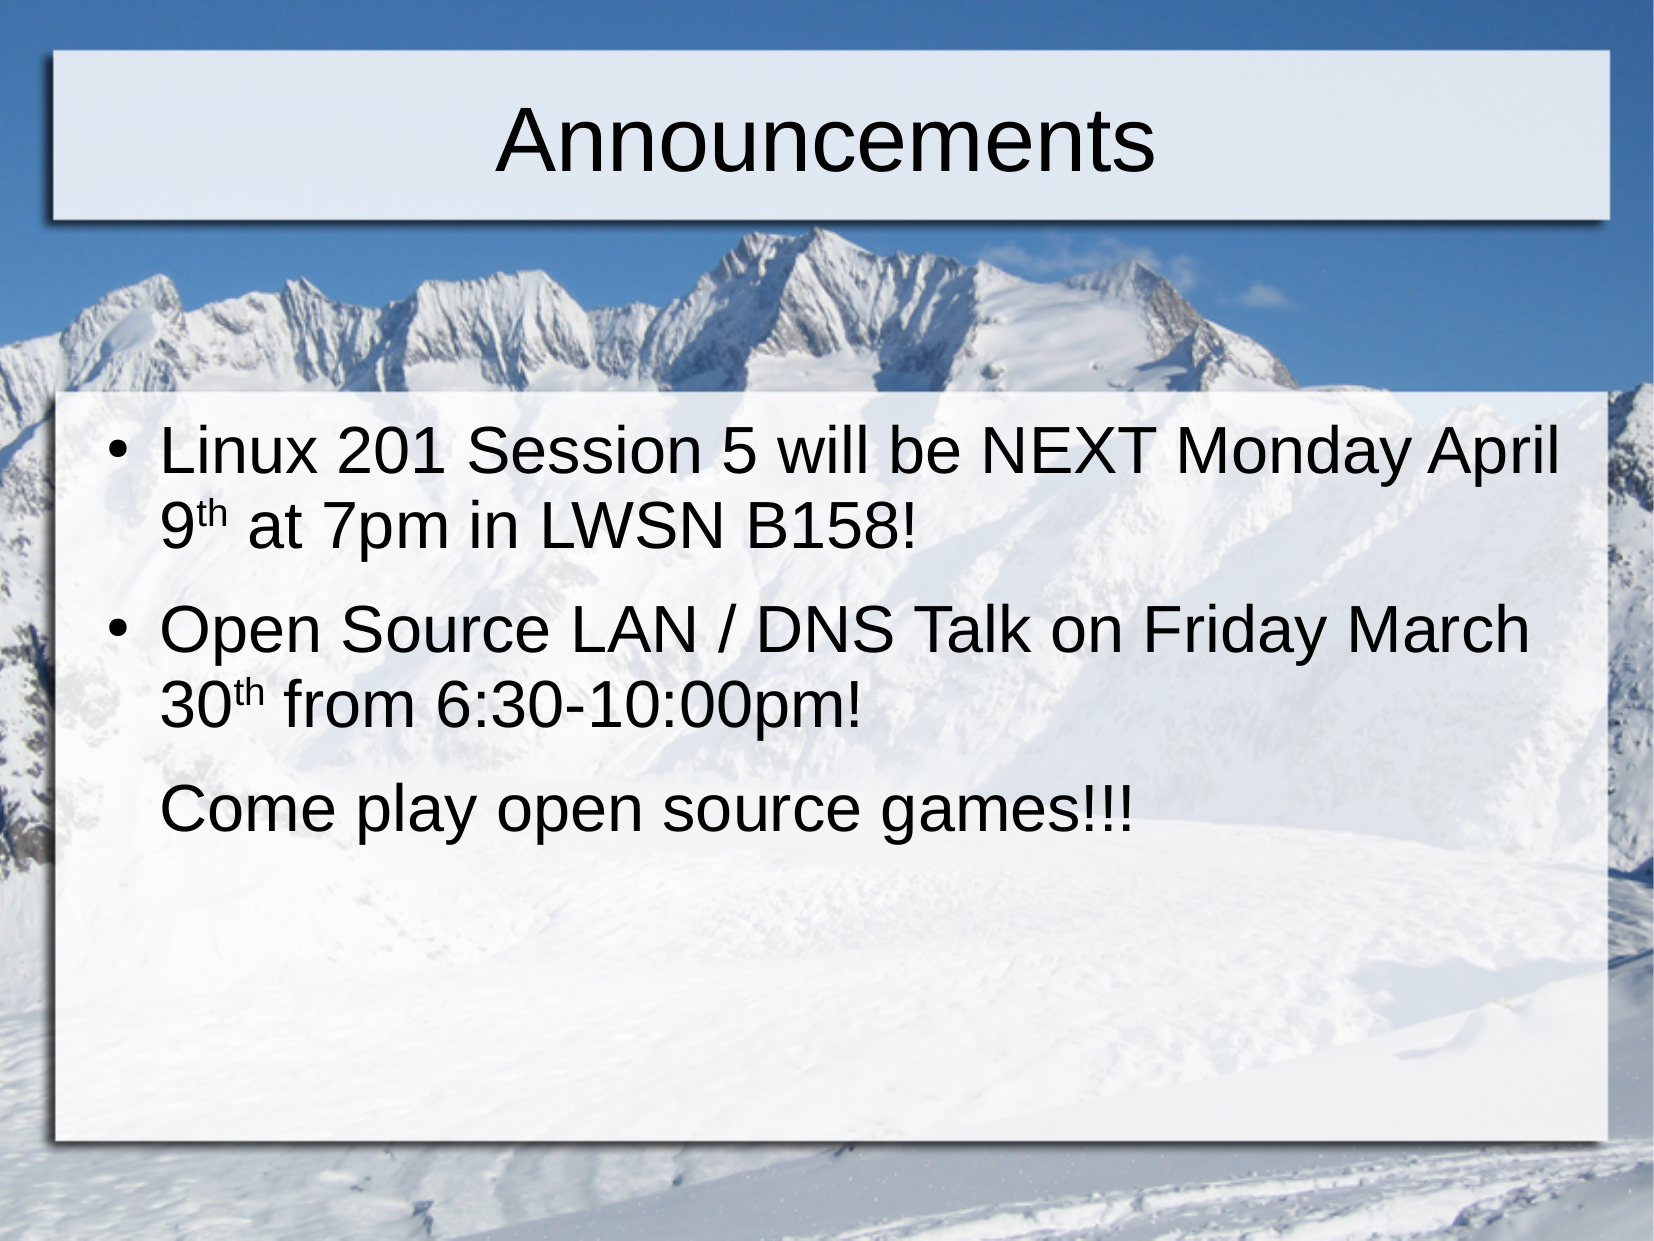

# Announcements
Linux 201 Session 5 will be NEXT Monday April 9th at 7pm in LWSN B158!
Open Source LAN / DNS Talk on Friday March 30th from 6:30-10:00pm!
Come play open source games!!!